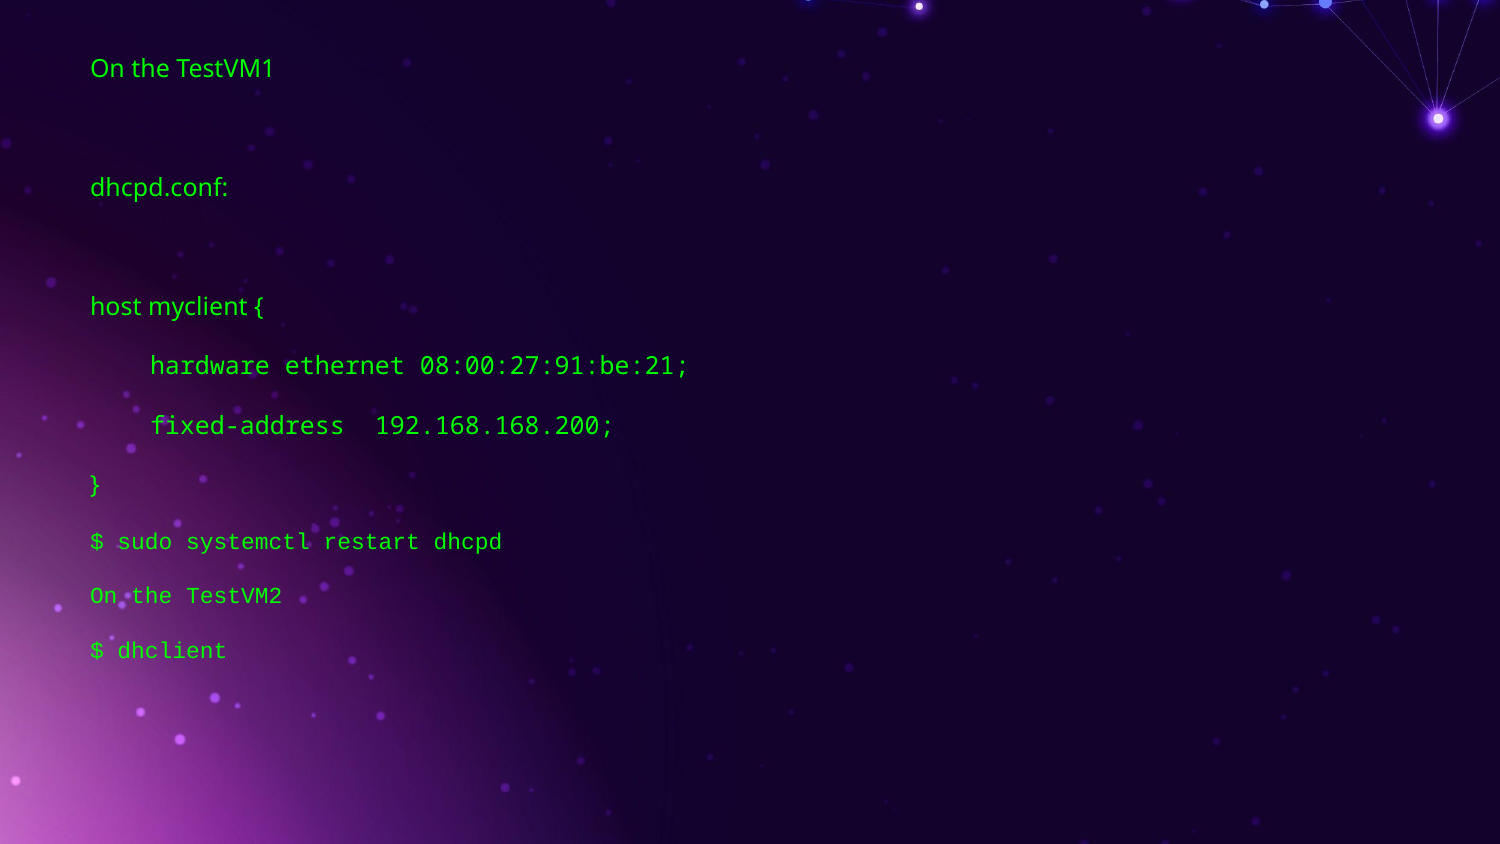

# On the TestVM1
dhcpd.conf:
host myclient {
 hardware ethernet 08:00:27:91:be:21;
 fixed-address 192.168.168.200;
}
$ sudo systemctl restart dhcpd
On the TestVM2
$ dhclient